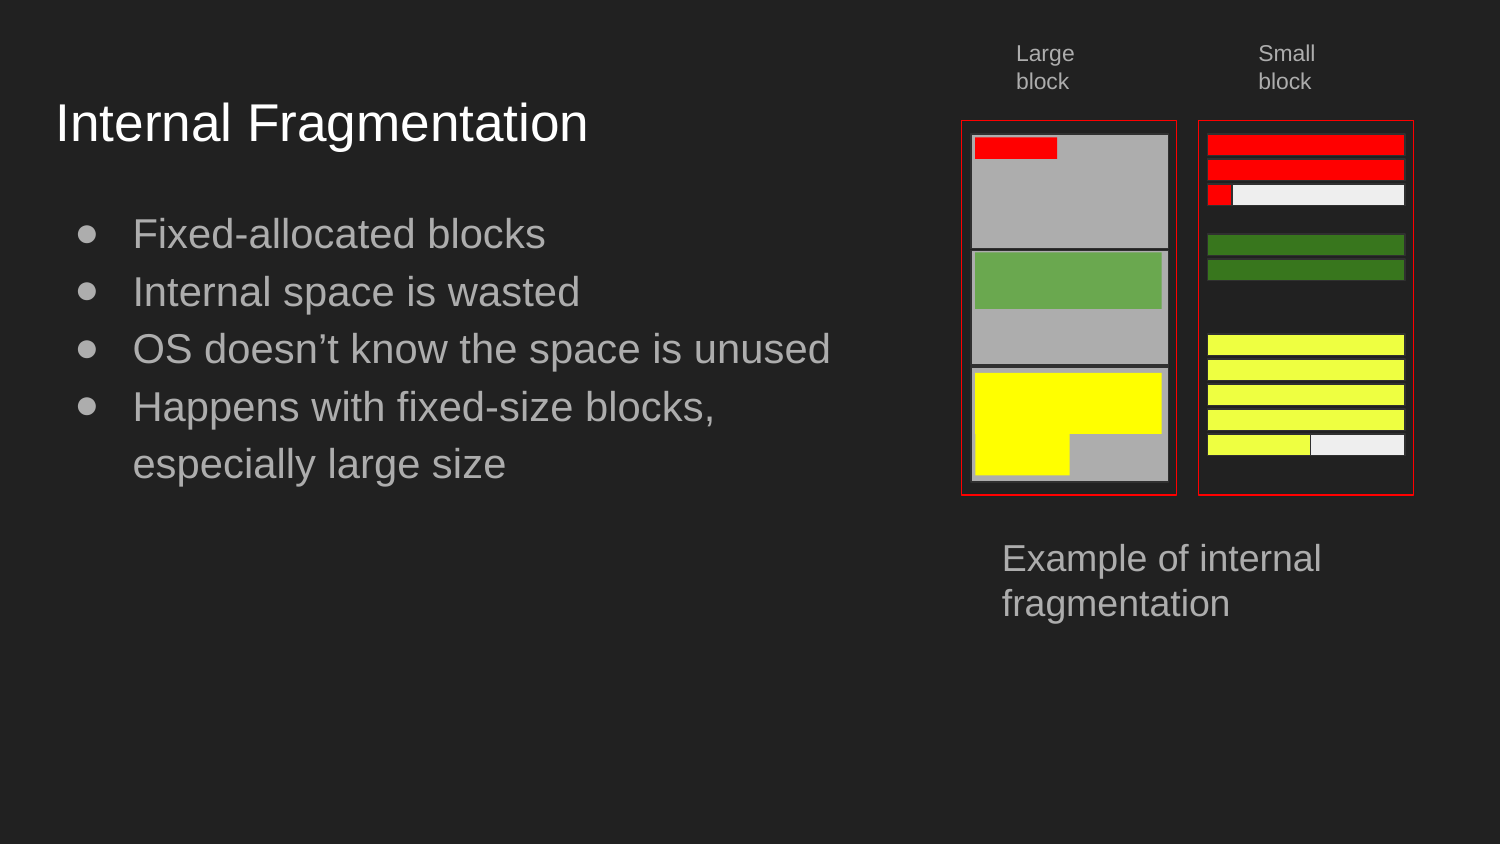

Large block
Small block
# Internal Fragmentation
Fixed-allocated blocks
Internal space is wasted
OS doesn’t know the space is unused
Happens with fixed-size blocks, especially large size
Example of internal
fragmentation